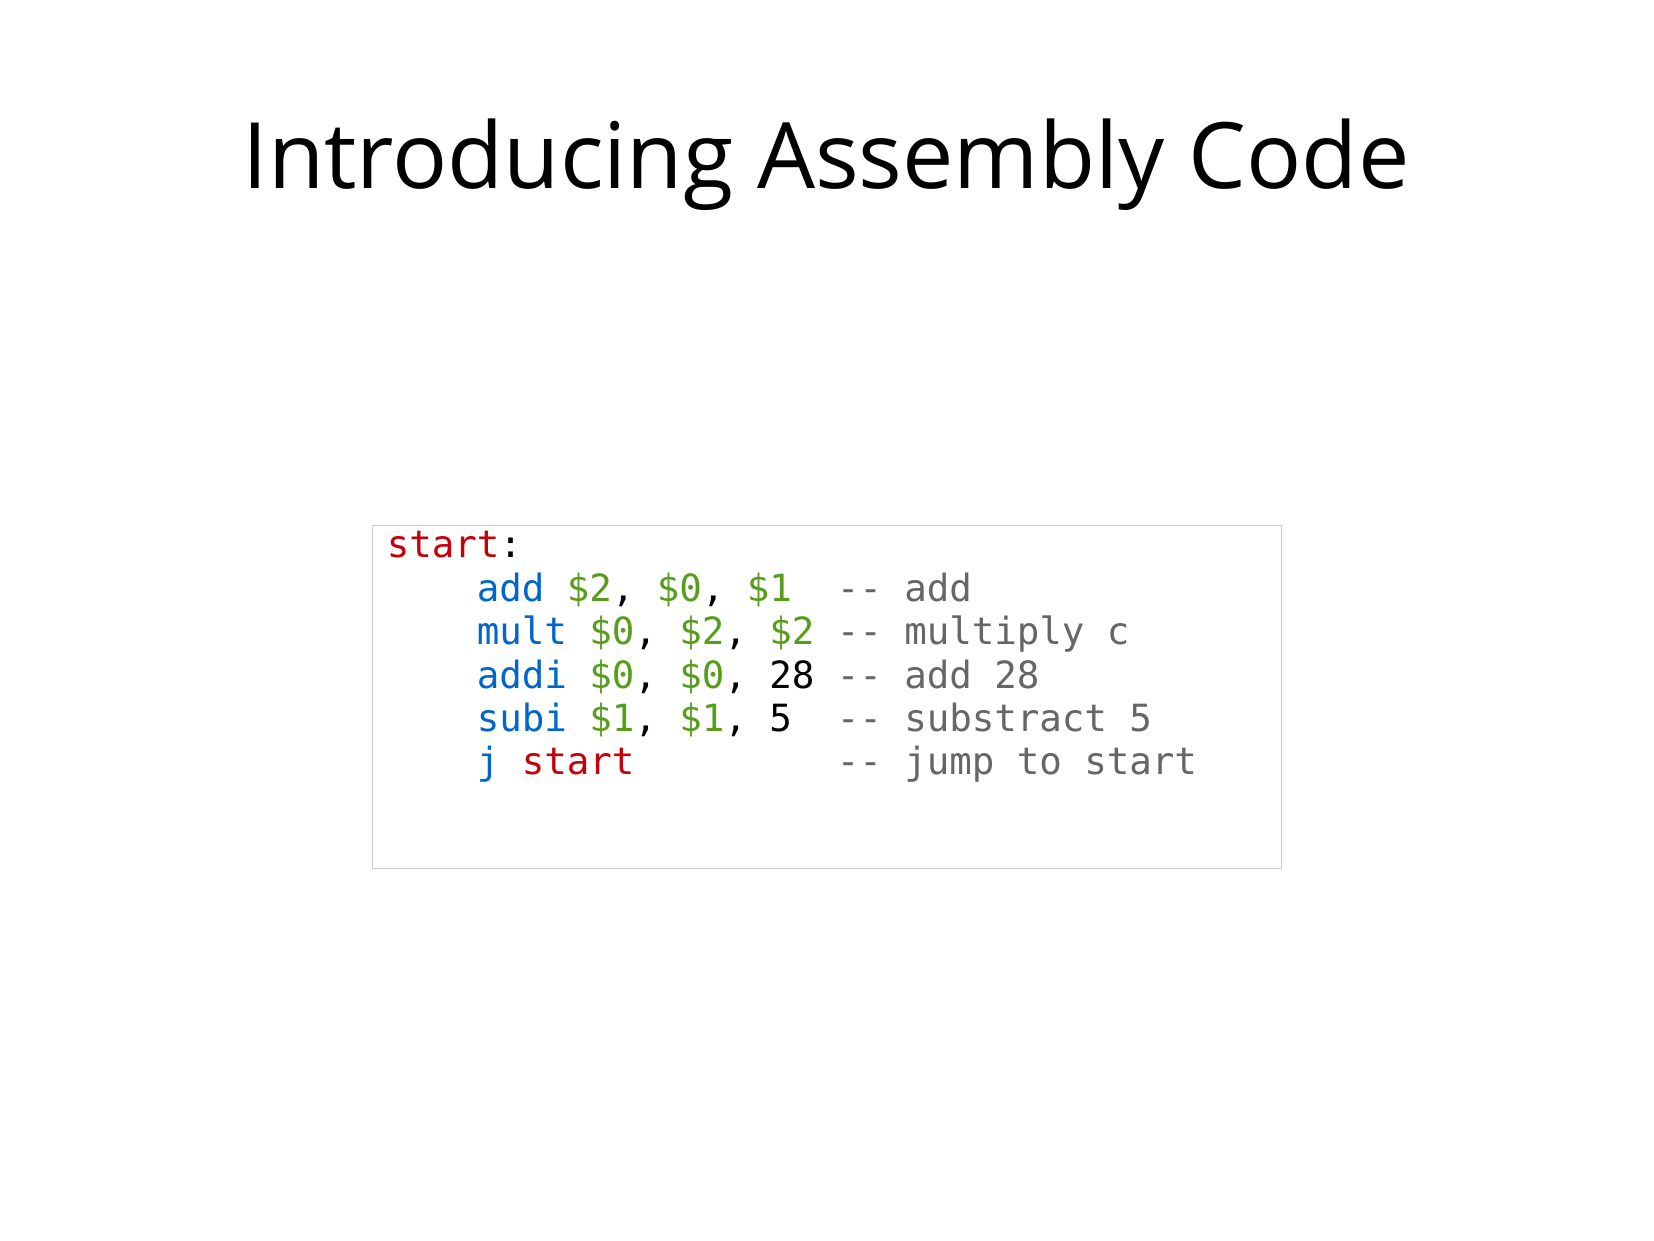

# Introducing Assembly Code
start:
 add $2, $0, $1 -- add
 mult $0, $2, $2 -- multiply c
 addi $0, $0, 28 -- add 28
 subi $1, $1, 5 -- substract 5
 j start -- jump to start